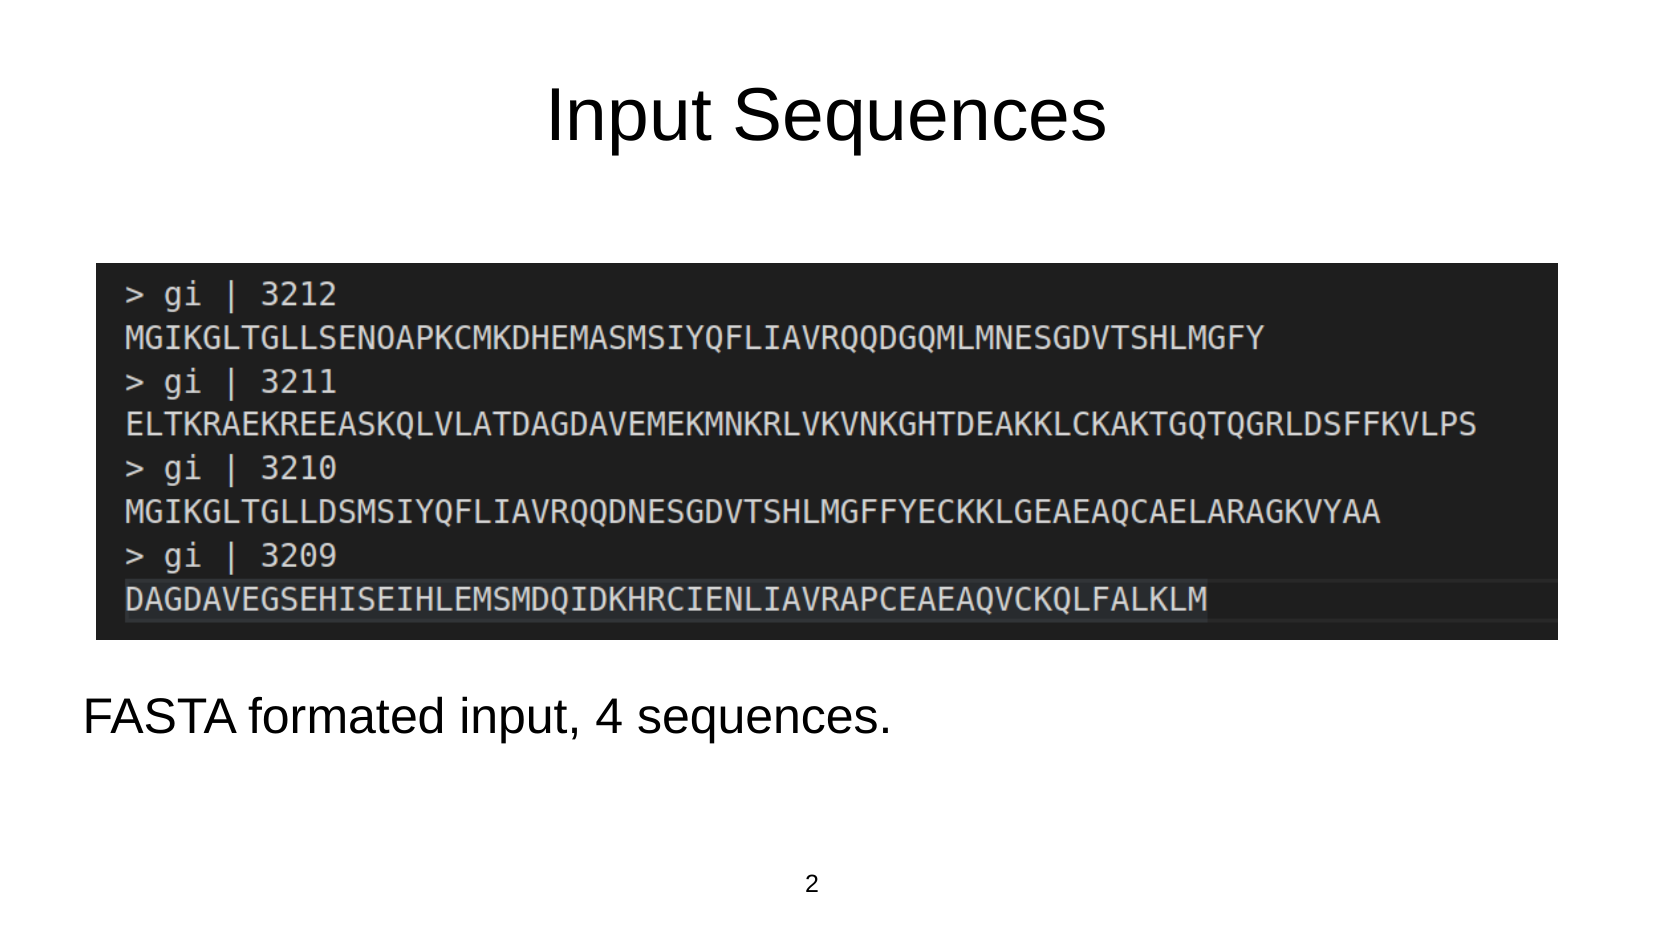

# Input Sequences
FASTA formated input, 4 sequences.